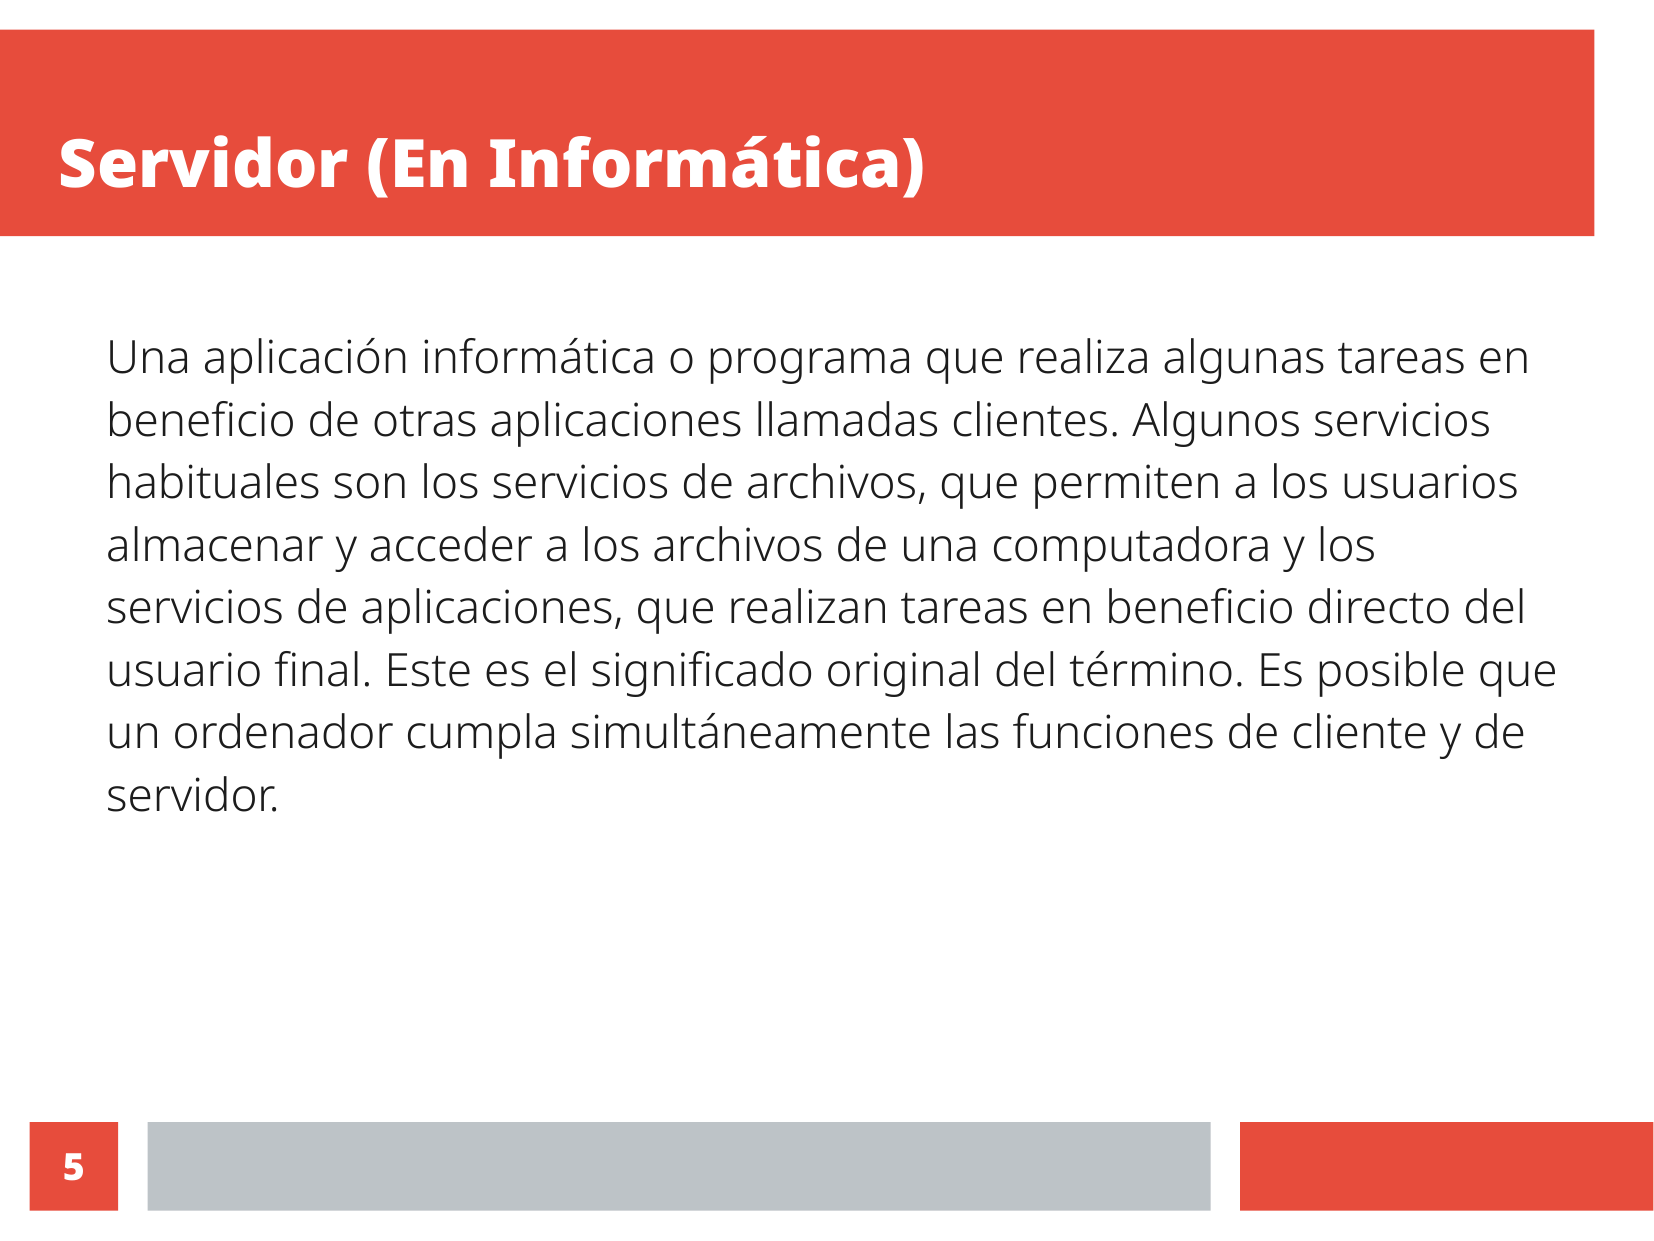

# Servidor (En Informática)
Una aplicación informática o programa que realiza algunas tareas en beneficio de otras aplicaciones llamadas clientes. Algunos servicios habituales son los servicios de archivos, que permiten a los usuarios almacenar y acceder a los archivos de una computadora y los servicios de aplicaciones, que realizan tareas en beneficio directo del usuario final. Este es el significado original del término. Es posible que un ordenador cumpla simultáneamente las funciones de cliente y de servidor.
5